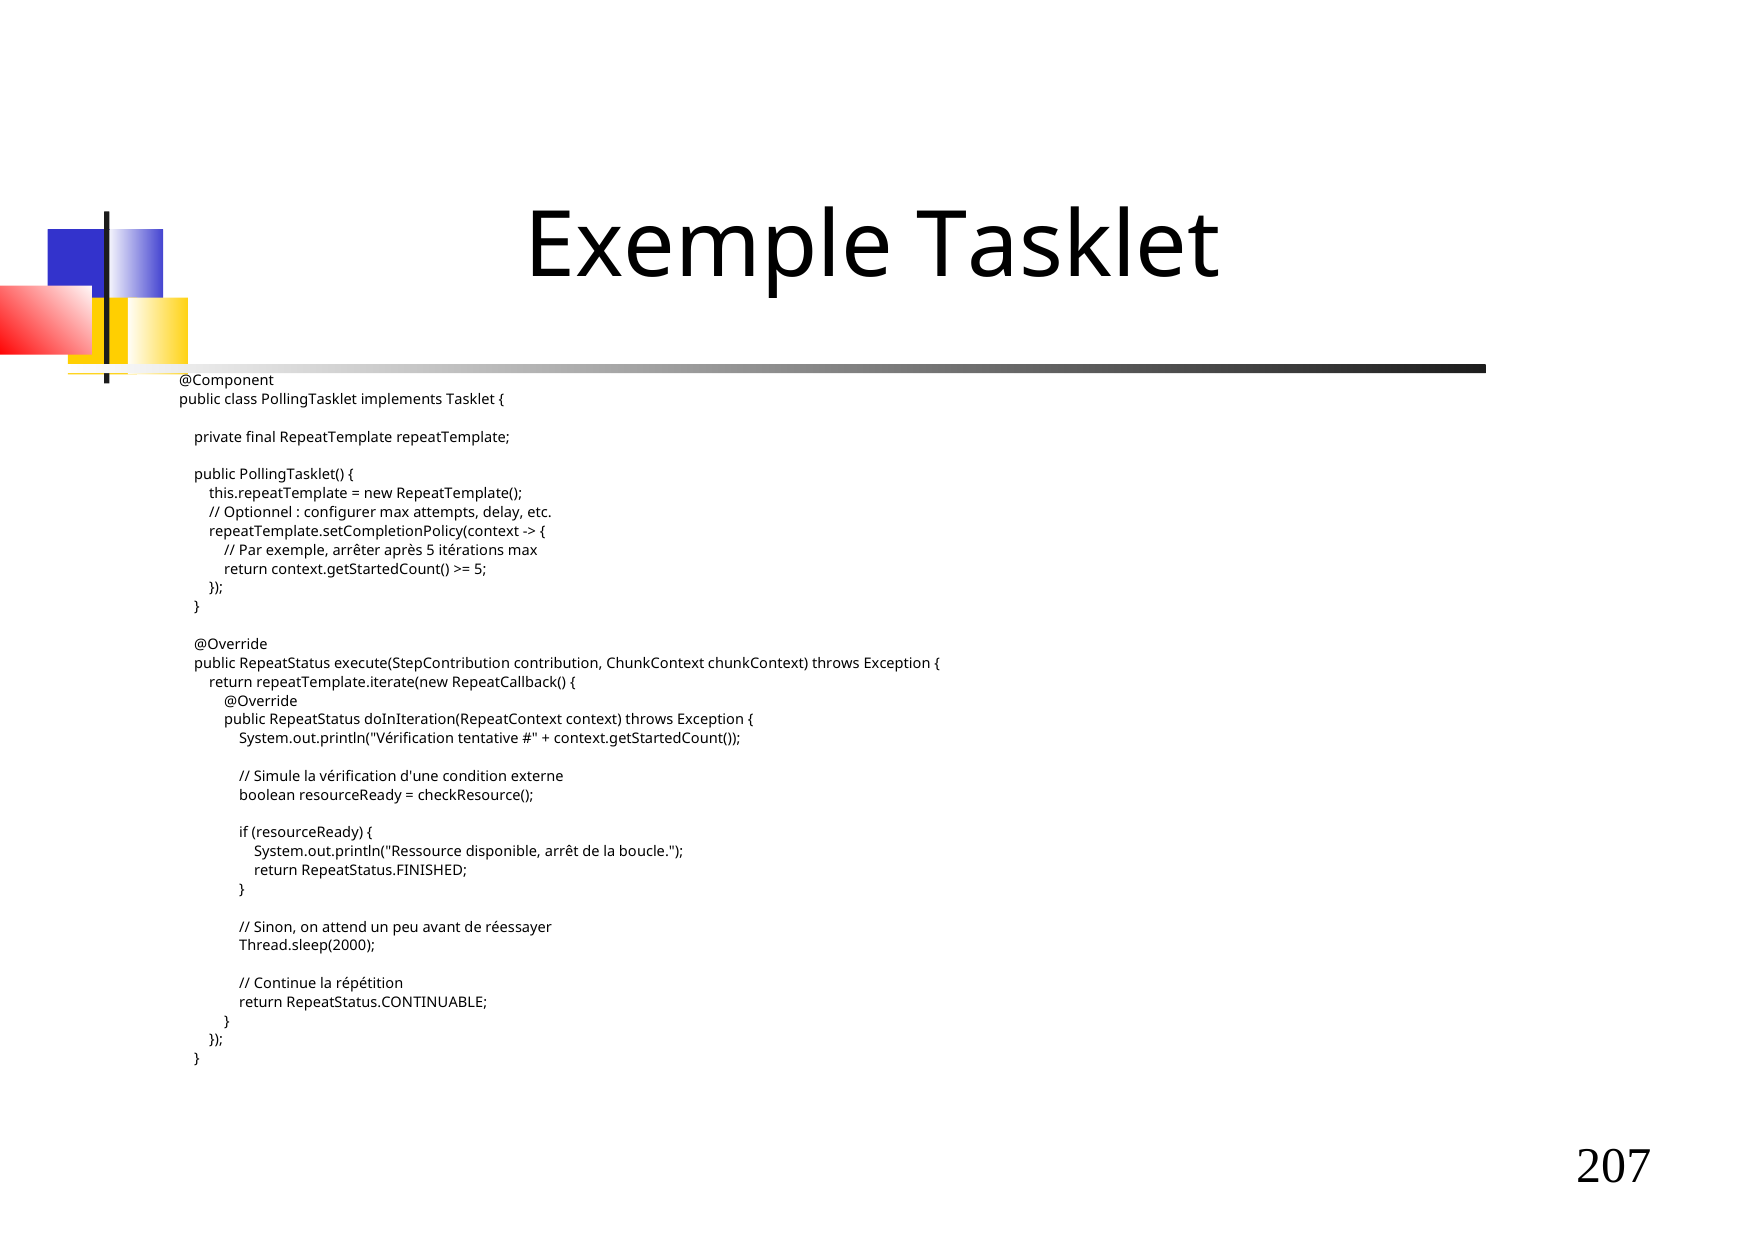

# Exemple Tasklet
@Component
public class PollingTasklet implements Tasklet {
 private final RepeatTemplate repeatTemplate;
 public PollingTasklet() {
 this.repeatTemplate = new RepeatTemplate();
 // Optionnel : configurer max attempts, delay, etc.
 repeatTemplate.setCompletionPolicy(context -> {
 // Par exemple, arrêter après 5 itérations max
 return context.getStartedCount() >= 5;
 });
 }
 @Override
 public RepeatStatus execute(StepContribution contribution, ChunkContext chunkContext) throws Exception {
 return repeatTemplate.iterate(new RepeatCallback() {
 @Override
 public RepeatStatus doInIteration(RepeatContext context) throws Exception {
 System.out.println("Vérification tentative #" + context.getStartedCount());
 // Simule la vérification d'une condition externe
 boolean resourceReady = checkResource();
 if (resourceReady) {
 System.out.println("Ressource disponible, arrêt de la boucle.");
 return RepeatStatus.FINISHED;
 }
 // Sinon, on attend un peu avant de réessayer
 Thread.sleep(2000);
 // Continue la répétition
 return RepeatStatus.CONTINUABLE;
 }
 });
 }